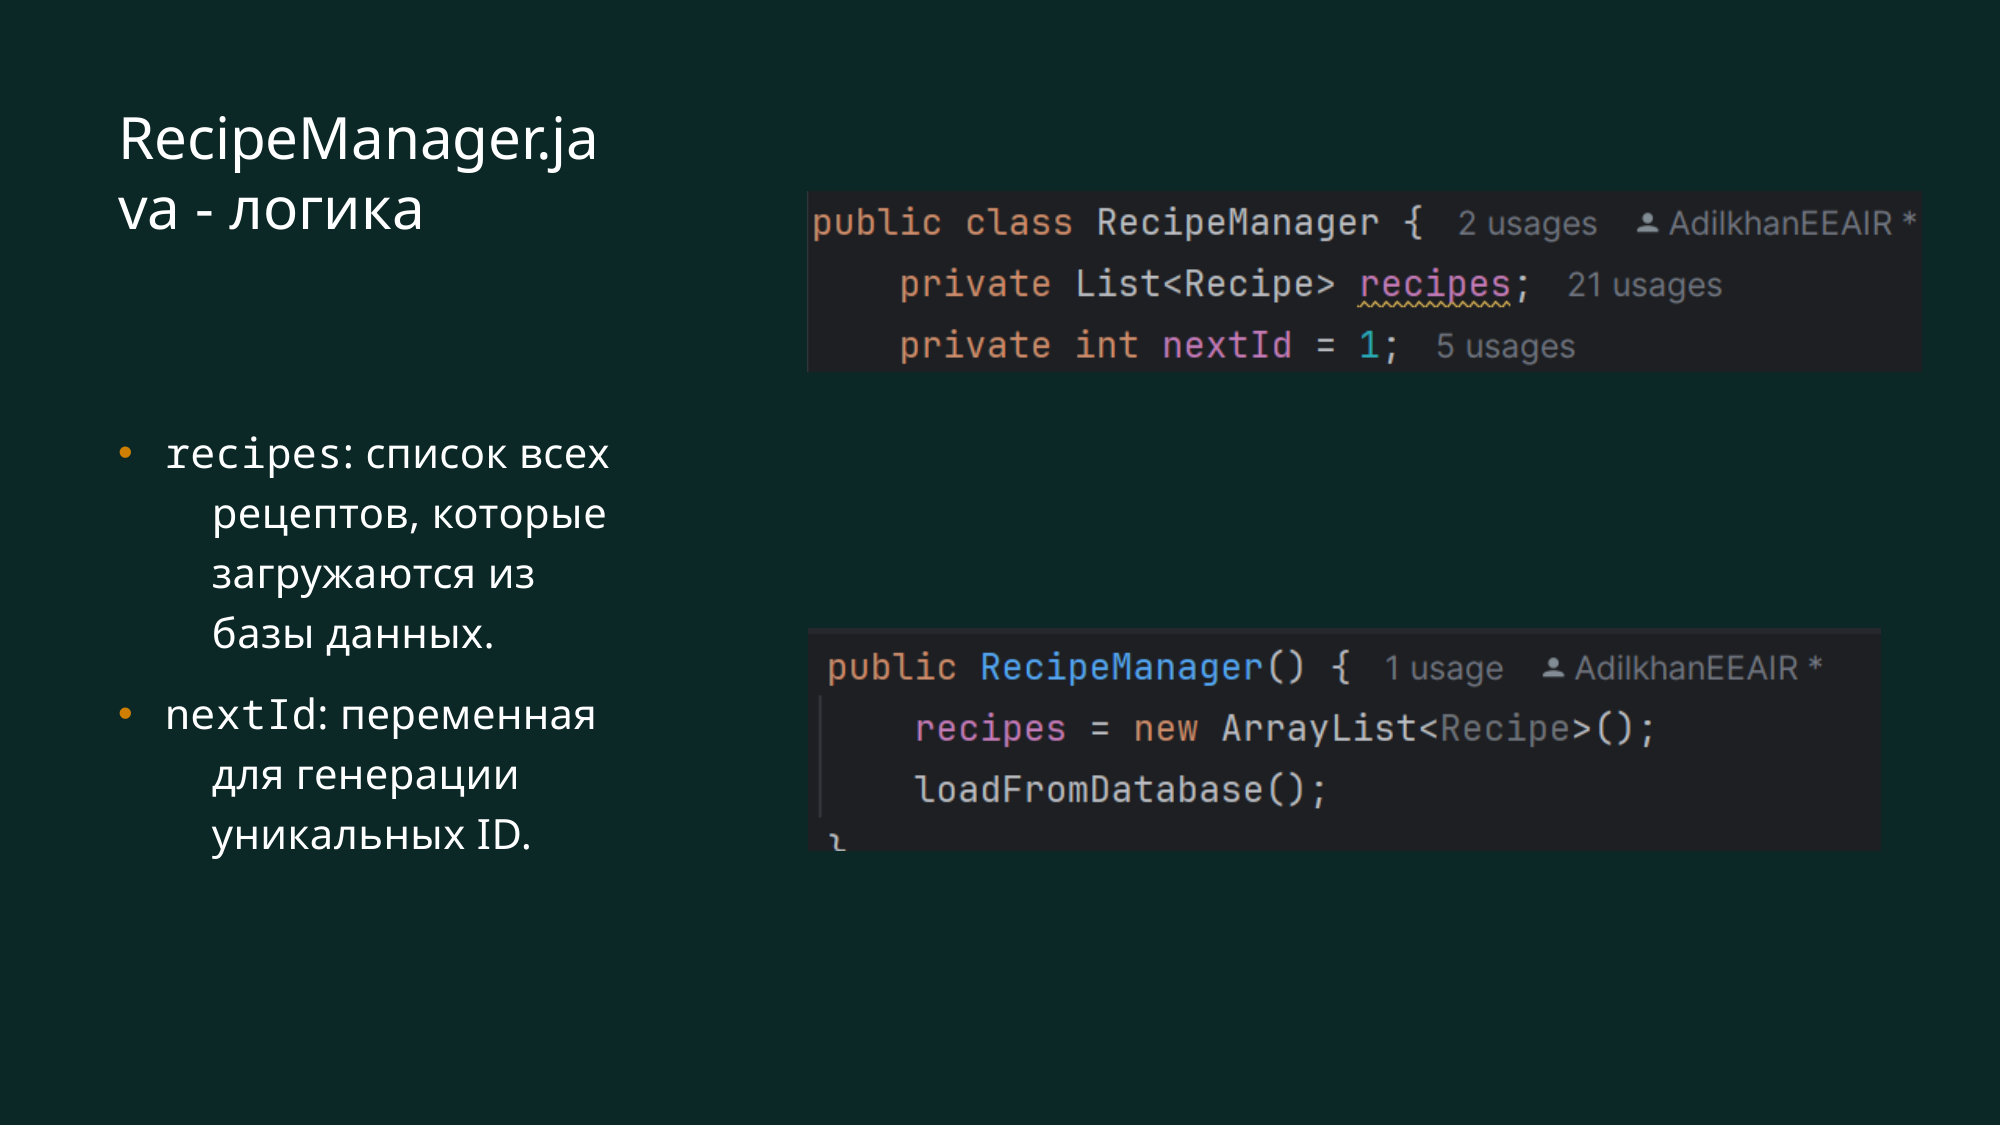

# RecipeManager.java - логика
recipes: список всех рецептов, которые загружаются из базы данных.
nextId: переменная для генерации уникальных ID.